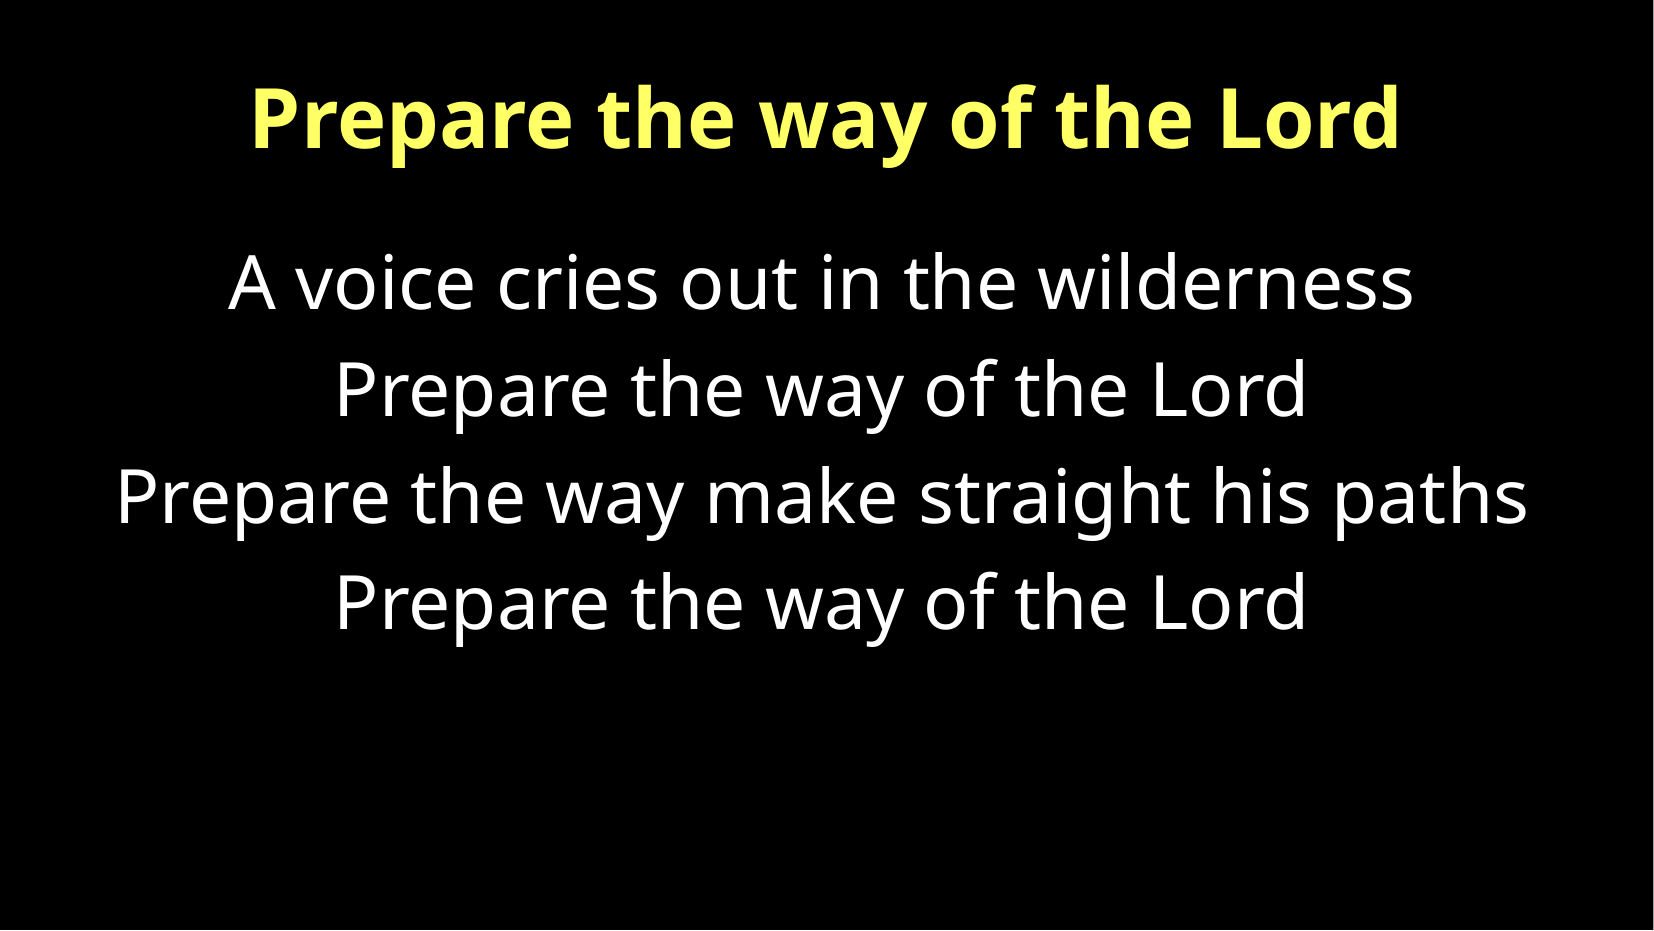

Prepare the way of the Lord
A voice cries out in the wilderness
Prepare the way of the Lord
Prepare the way make straight his paths
Prepare the way of the Lord